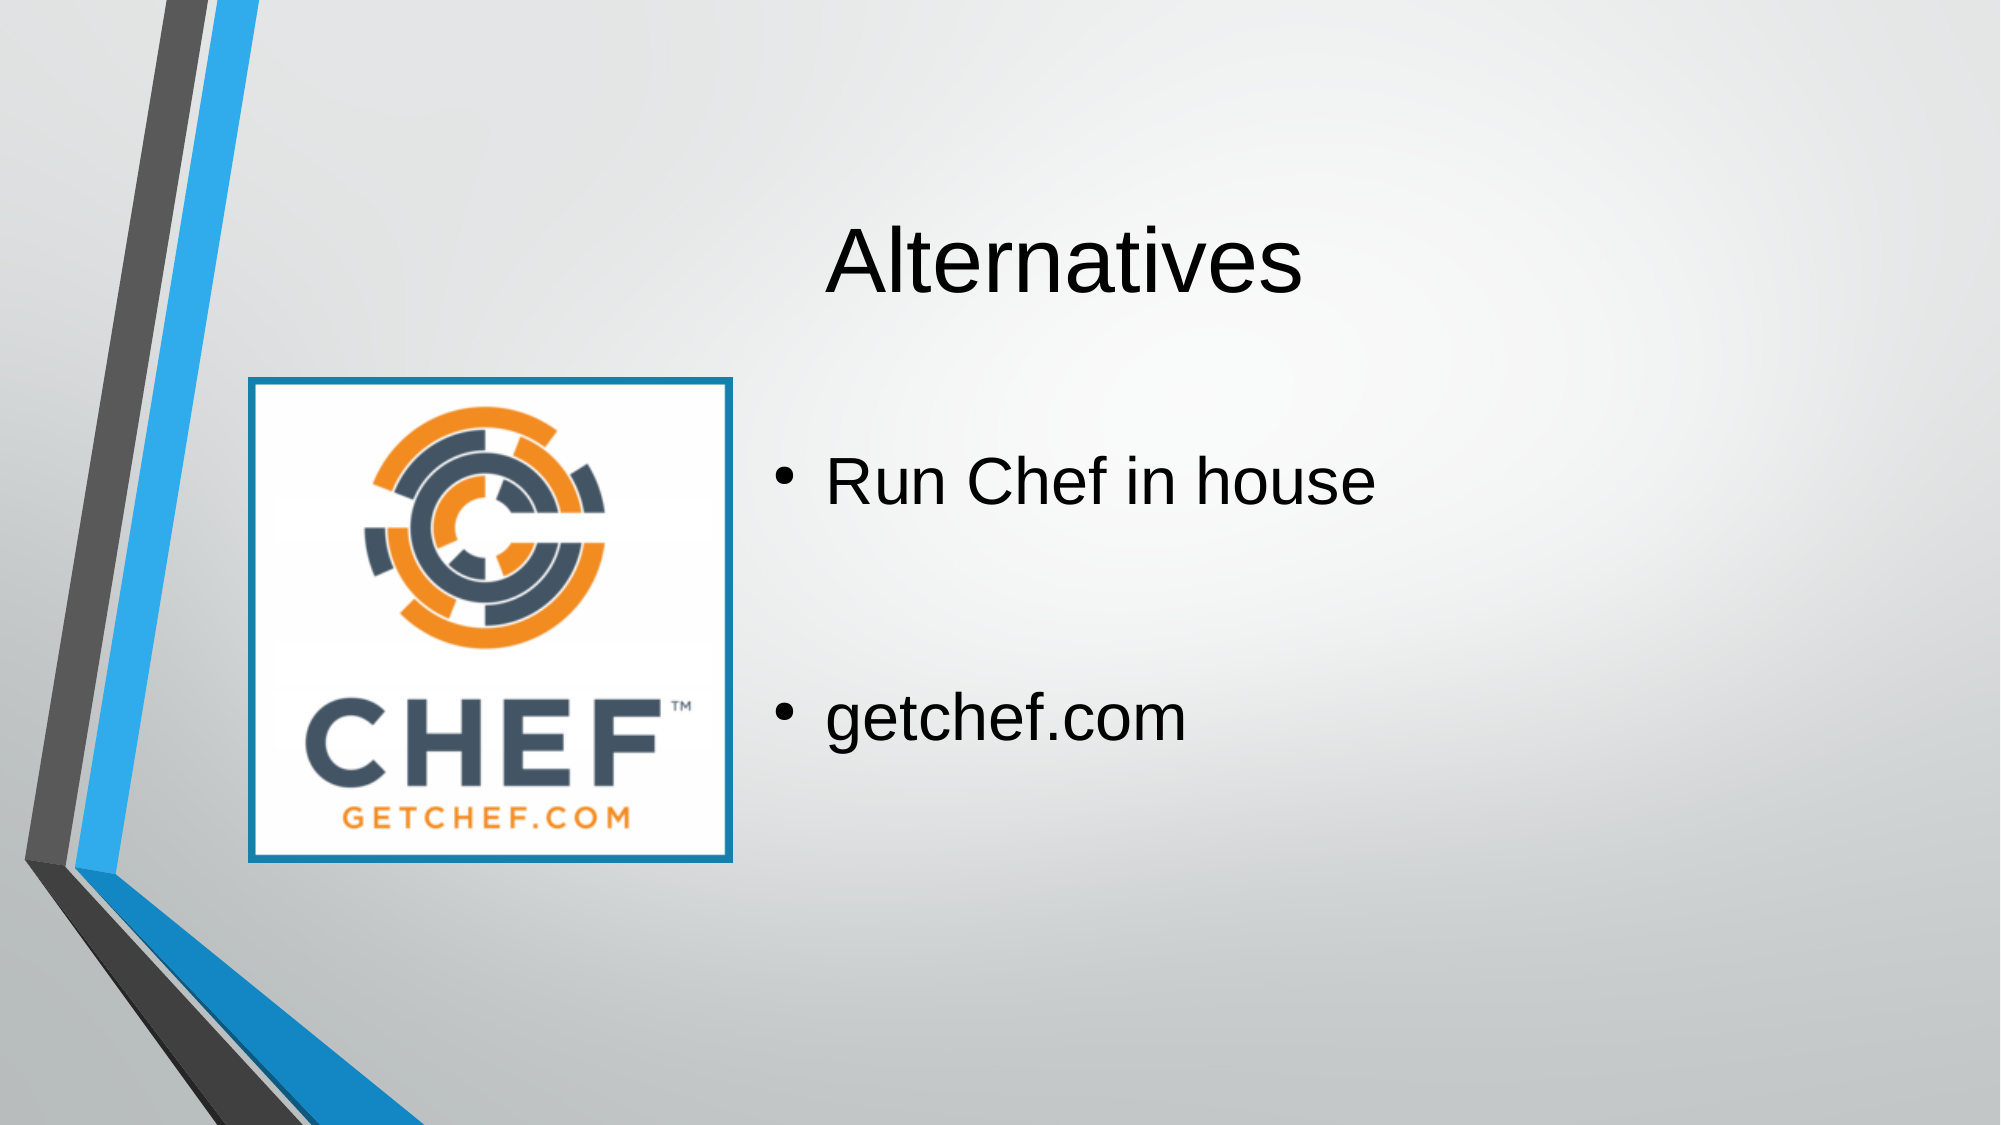

# Alternatives
Run Chef in house
getchef.com